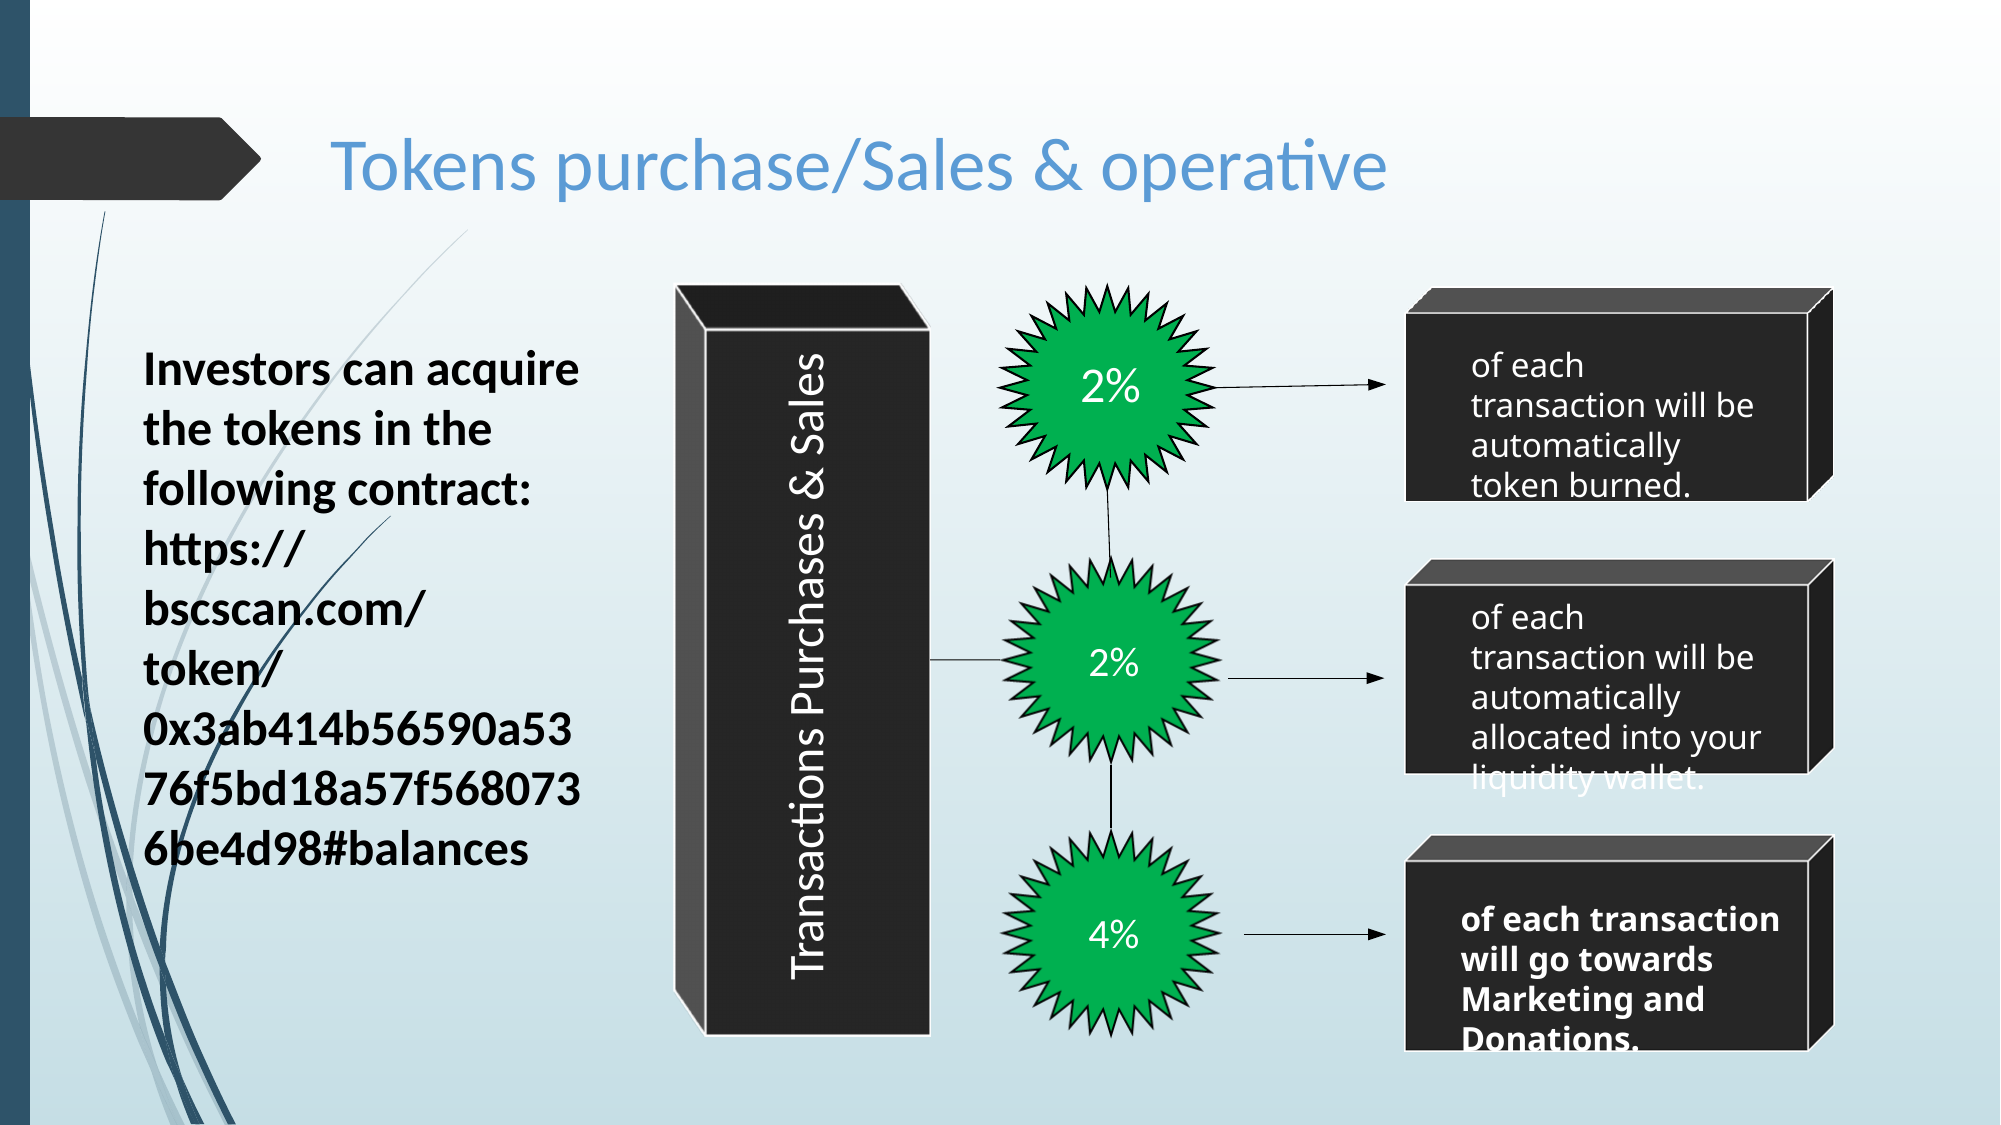

Tokens purchase/Sales & operative
Investors can acquire the tokens in the following contract:
https://bscscan.com/token/0x3ab414b56590a5376f5bd18a57f5680736be4d98#balances
of each transaction will be automatically token burned.
2%
of each transaction will be automatically allocated into your liquidity wallet.
Transactions Purchases & Sales
2%
of each transaction will go towards Marketing and Donations.
4%